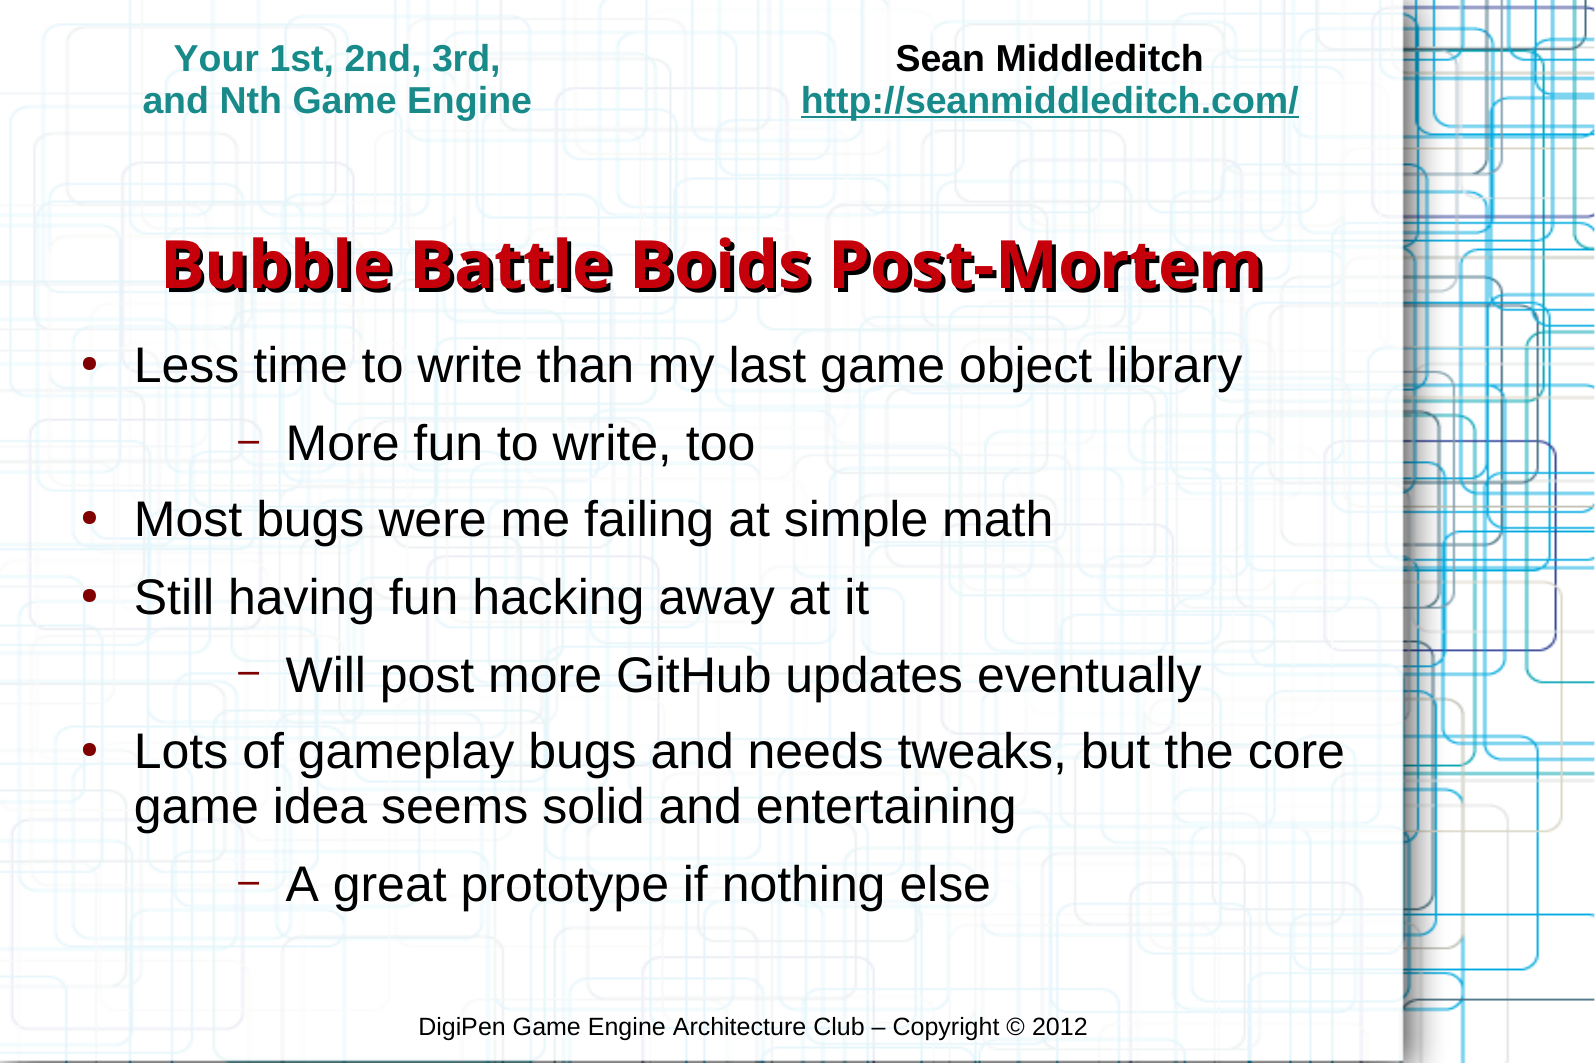

Your 1st, 2nd, 3rd,
and Nth Game Engine
Sean Middleditch
http://seanmiddleditch.com/
# Bubble Battle Boids Post-Mortem
Less time to write than my last game object library
More fun to write, too
Most bugs were me failing at simple math
Still having fun hacking away at it
Will post more GitHub updates eventually
Lots of gameplay bugs and needs tweaks, but the core game idea seems solid and entertaining
A great prototype if nothing else
DigiPen Game Engine Architecture Club – Copyright © 2012